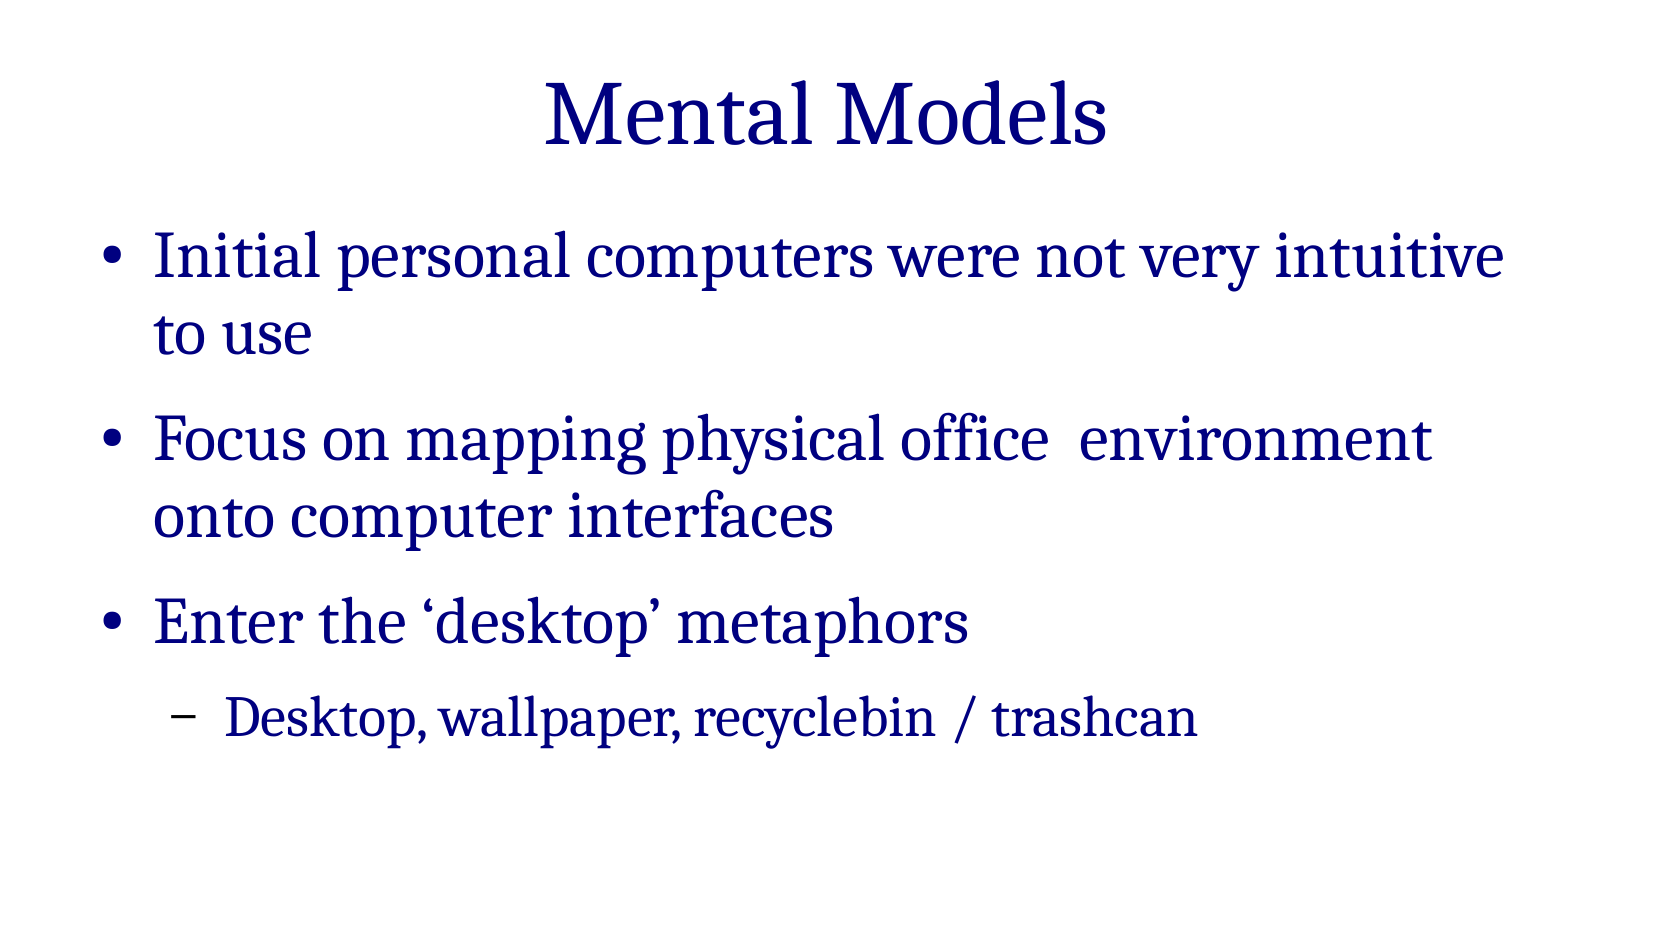

# Mental Models
Initial personal computers were not very intuitive to use
Focus on mapping physical office environment onto computer interfaces
Enter the ‘desktop’ metaphors
Desktop, wallpaper, recyclebin / trashcan